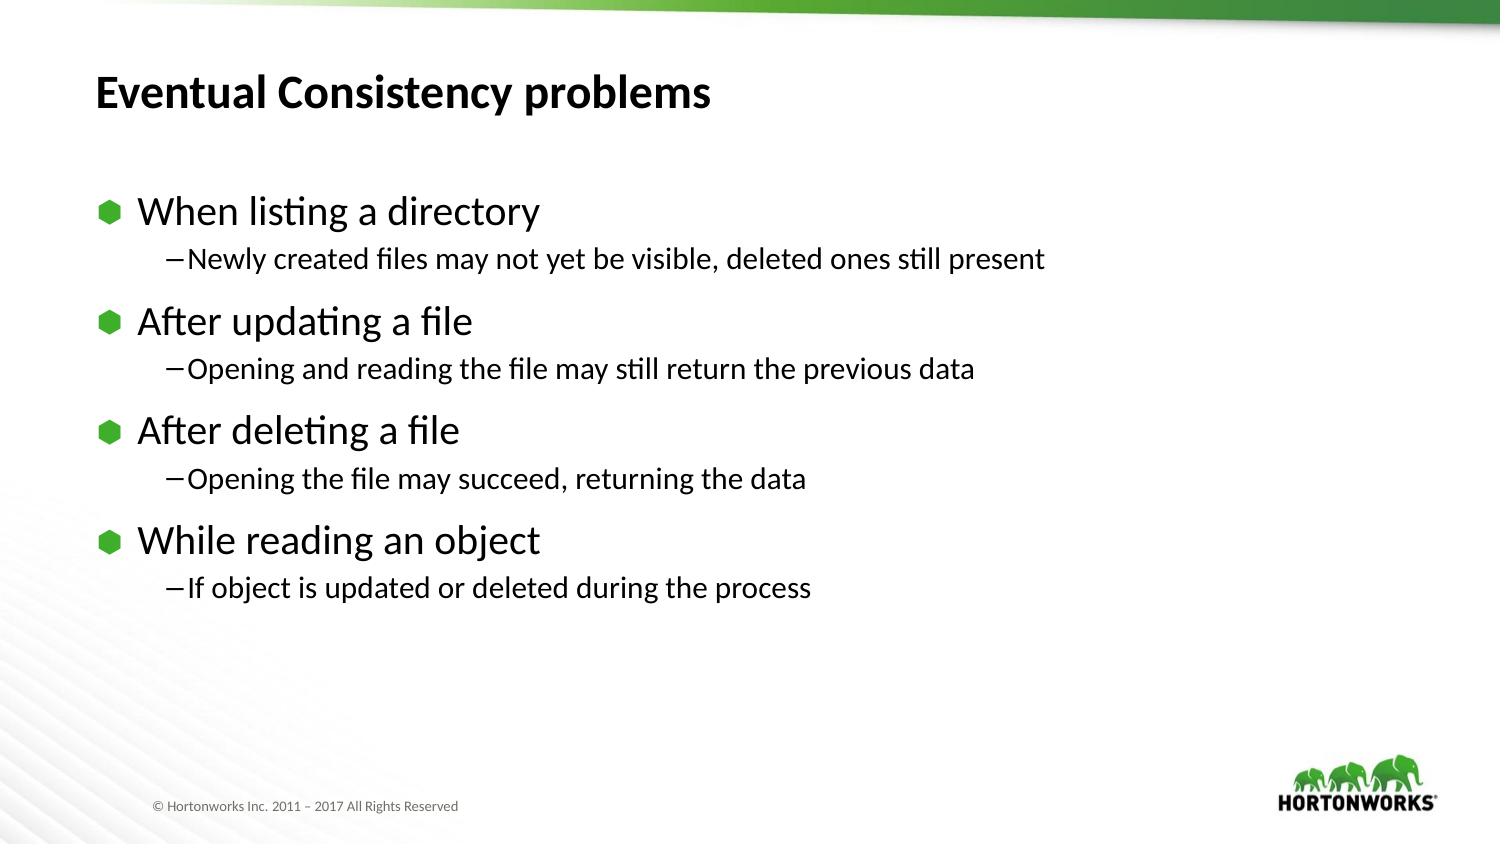

# Eventual Consistency problems
When listing a directory
Newly created files may not yet be visible, deleted ones still present
After updating a file
Opening and reading the file may still return the previous data
After deleting a file
Opening the file may succeed, returning the data
While reading an object
If object is updated or deleted during the process